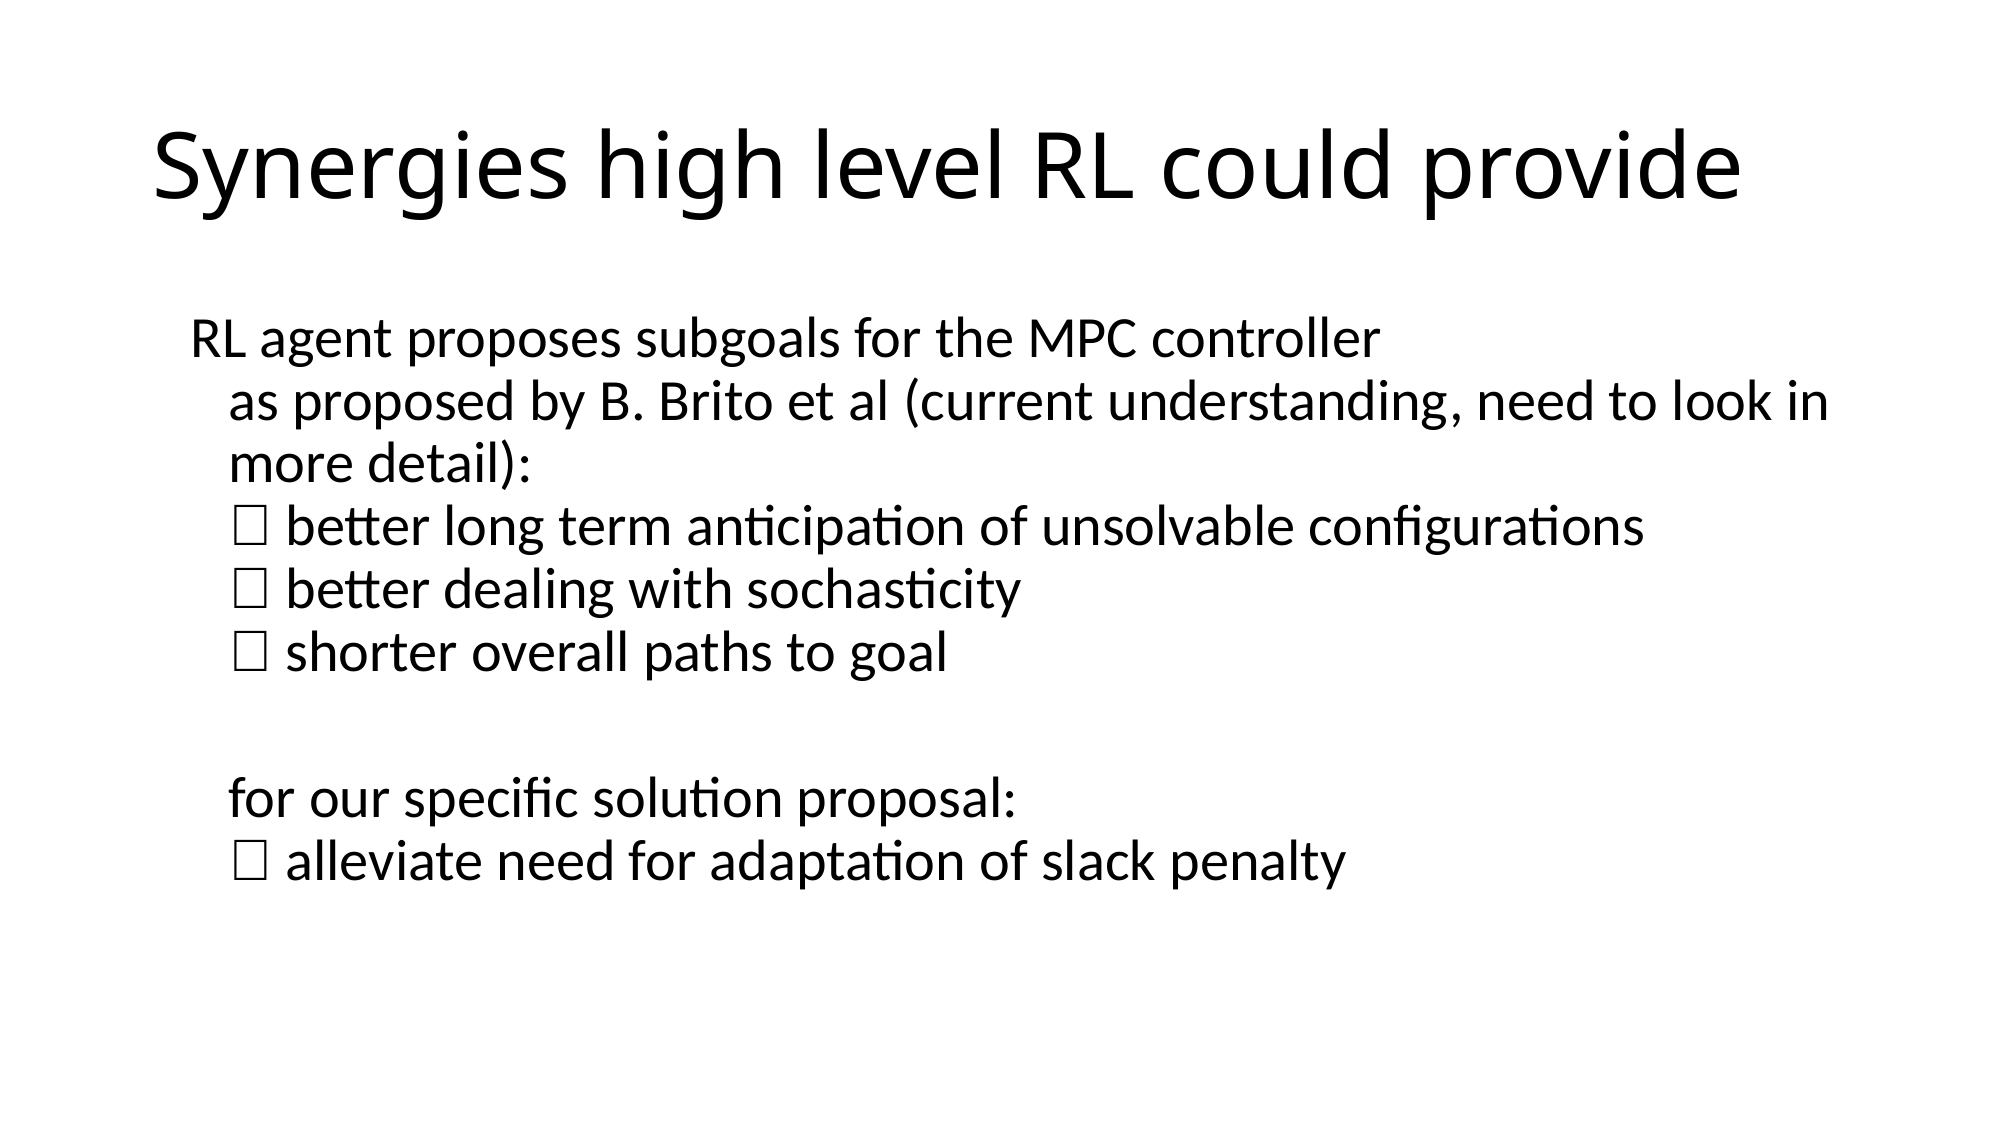

# Synergies high level RL could provide
RL agent proposes subgoals for the MPC controller
as proposed by B. Brito et al (current understanding, need to look in more detail):
 better long term anticipation of unsolvable configurations
 better dealing with sochasticity
 shorter overall paths to goal
for our specific solution proposal:
 alleviate need for adaptation of slack penalty